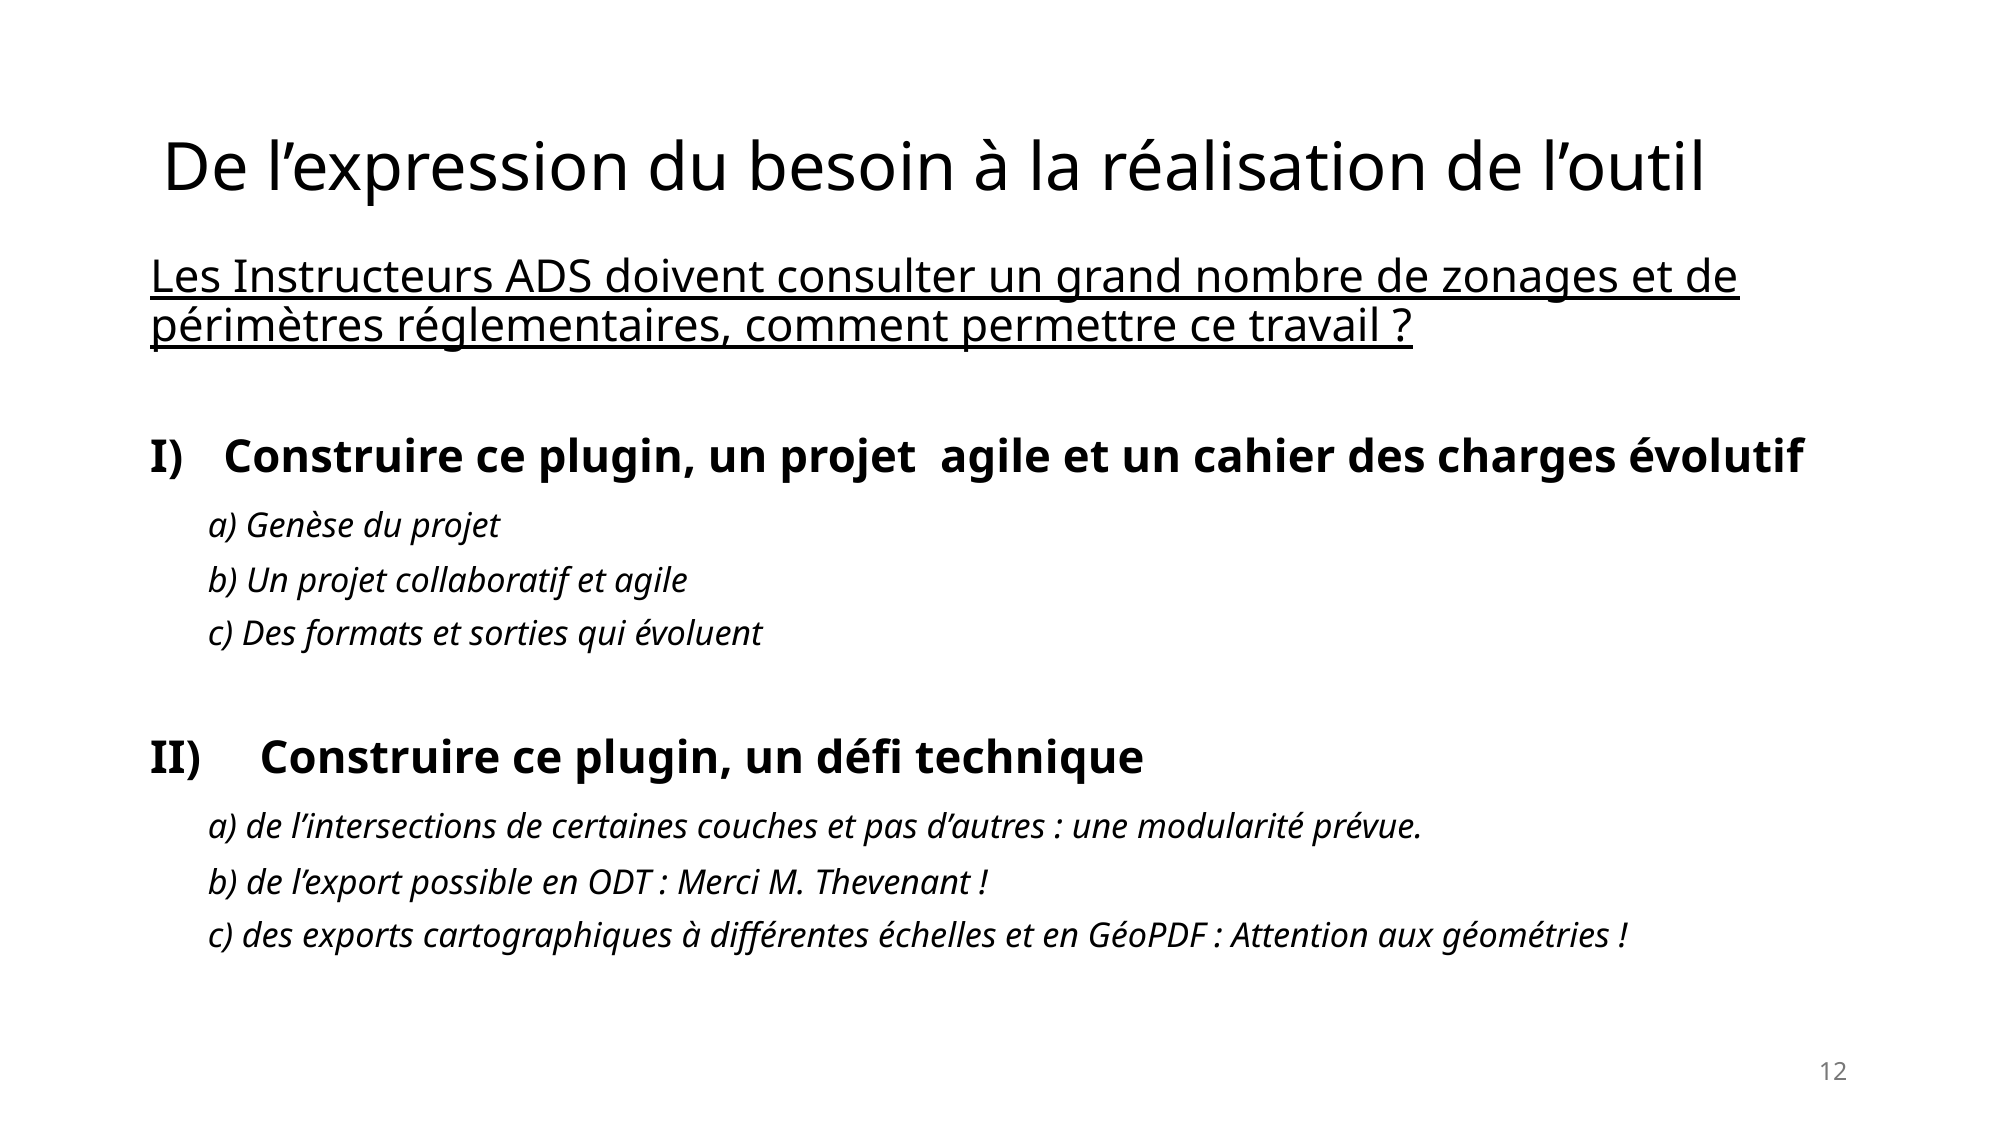

# De l’expression du besoin à la réalisation de l’outil
Les Instructeurs ADS doivent consulter un grand nombre de zonages et de périmètres réglementaires, comment permettre ce travail ?
Construire ce plugin, un projet agile et un cahier des charges évolutif
	a) Genèse du projet
	b) Un projet collaboratif et agile
	c) Des formats et sorties qui évoluent
II) Construire ce plugin, un défi technique
	a) de l’intersections de certaines couches et pas d’autres : une modularité prévue.
	b) de l’export possible en ODT : Merci M. Thevenant !
	c) des exports cartographiques à différentes échelles et en GéoPDF : Attention aux géométries !